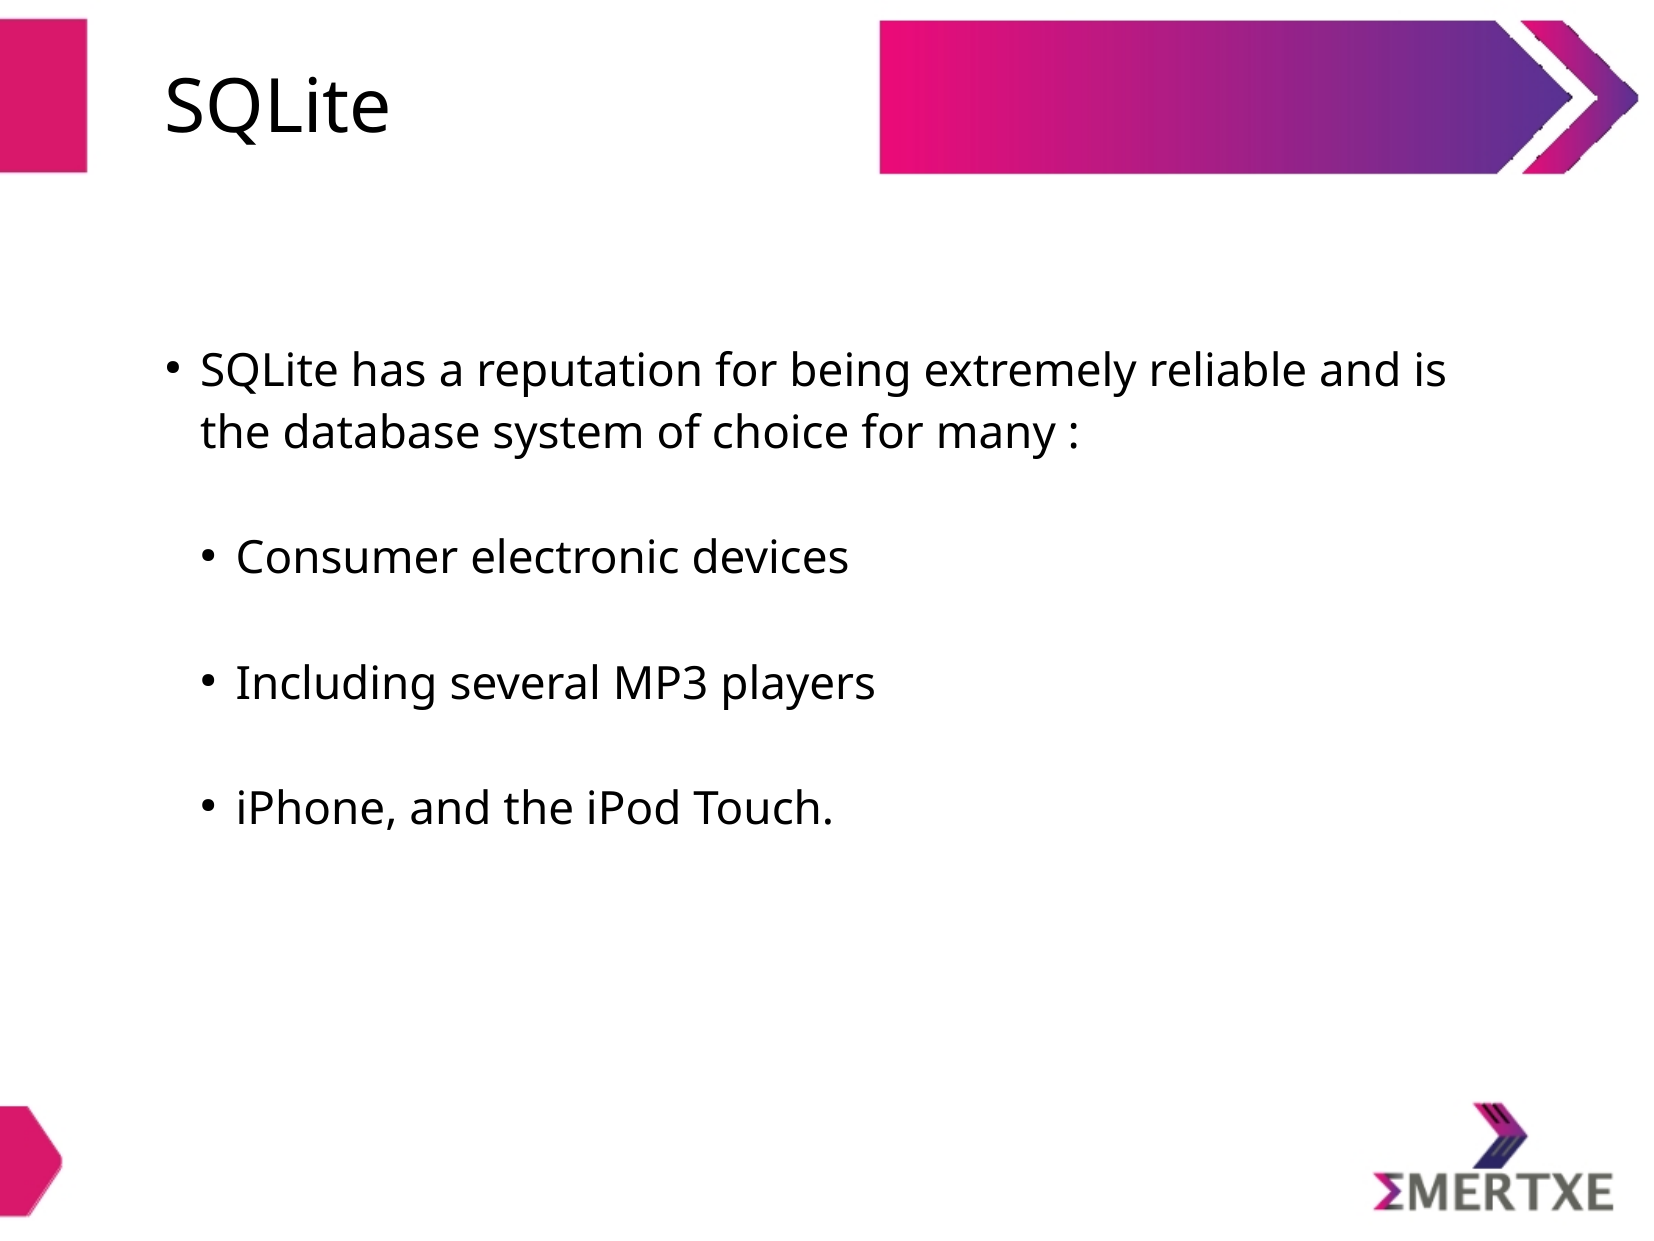

SQLite
SQLite has a reputation for being extremely reliable and is the database system of choice for many :
Consumer electronic devices
Including several MP3 players
iPhone, and the iPod Touch.